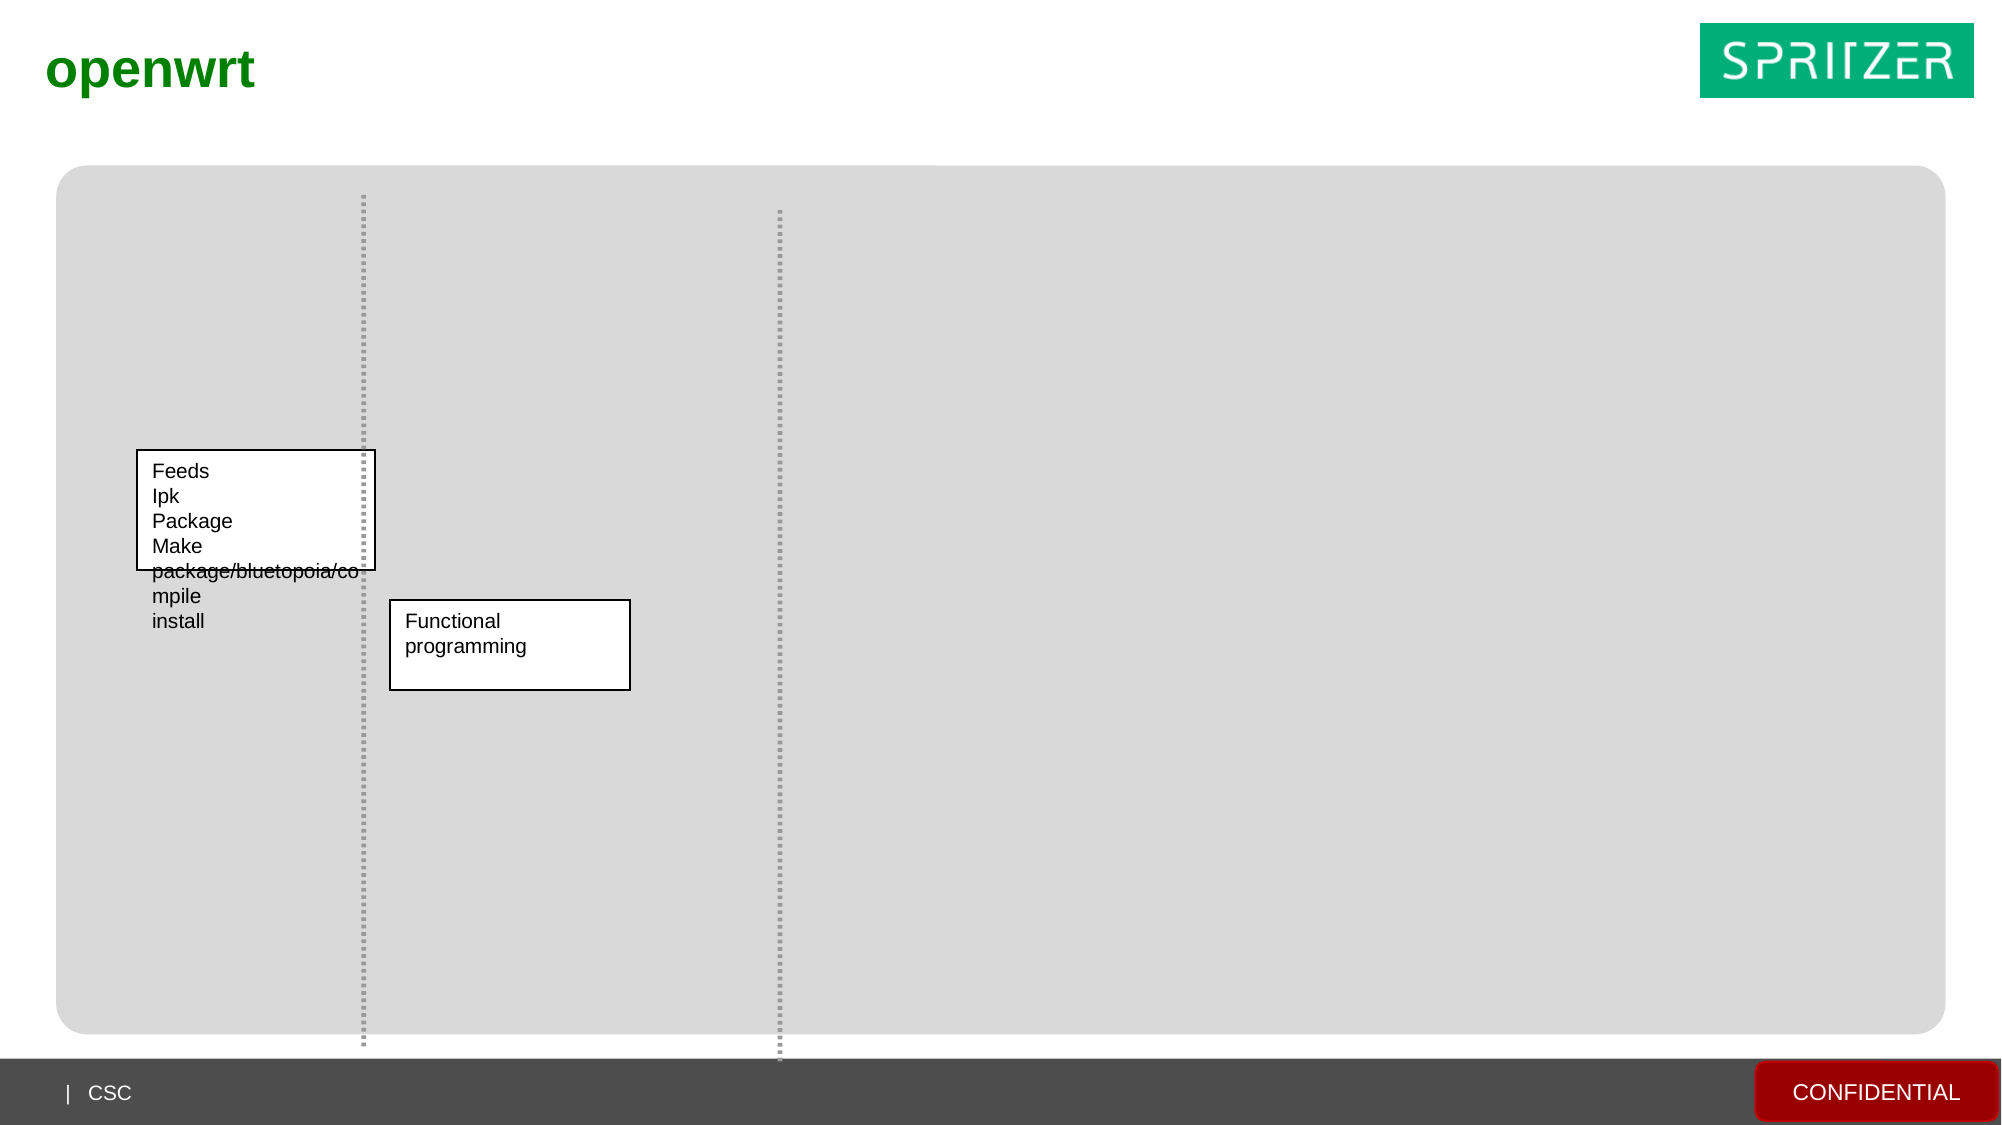

openwrt
Feeds
Ipk
Package
Make package/bluetopoia/compile
install
Functional
programming